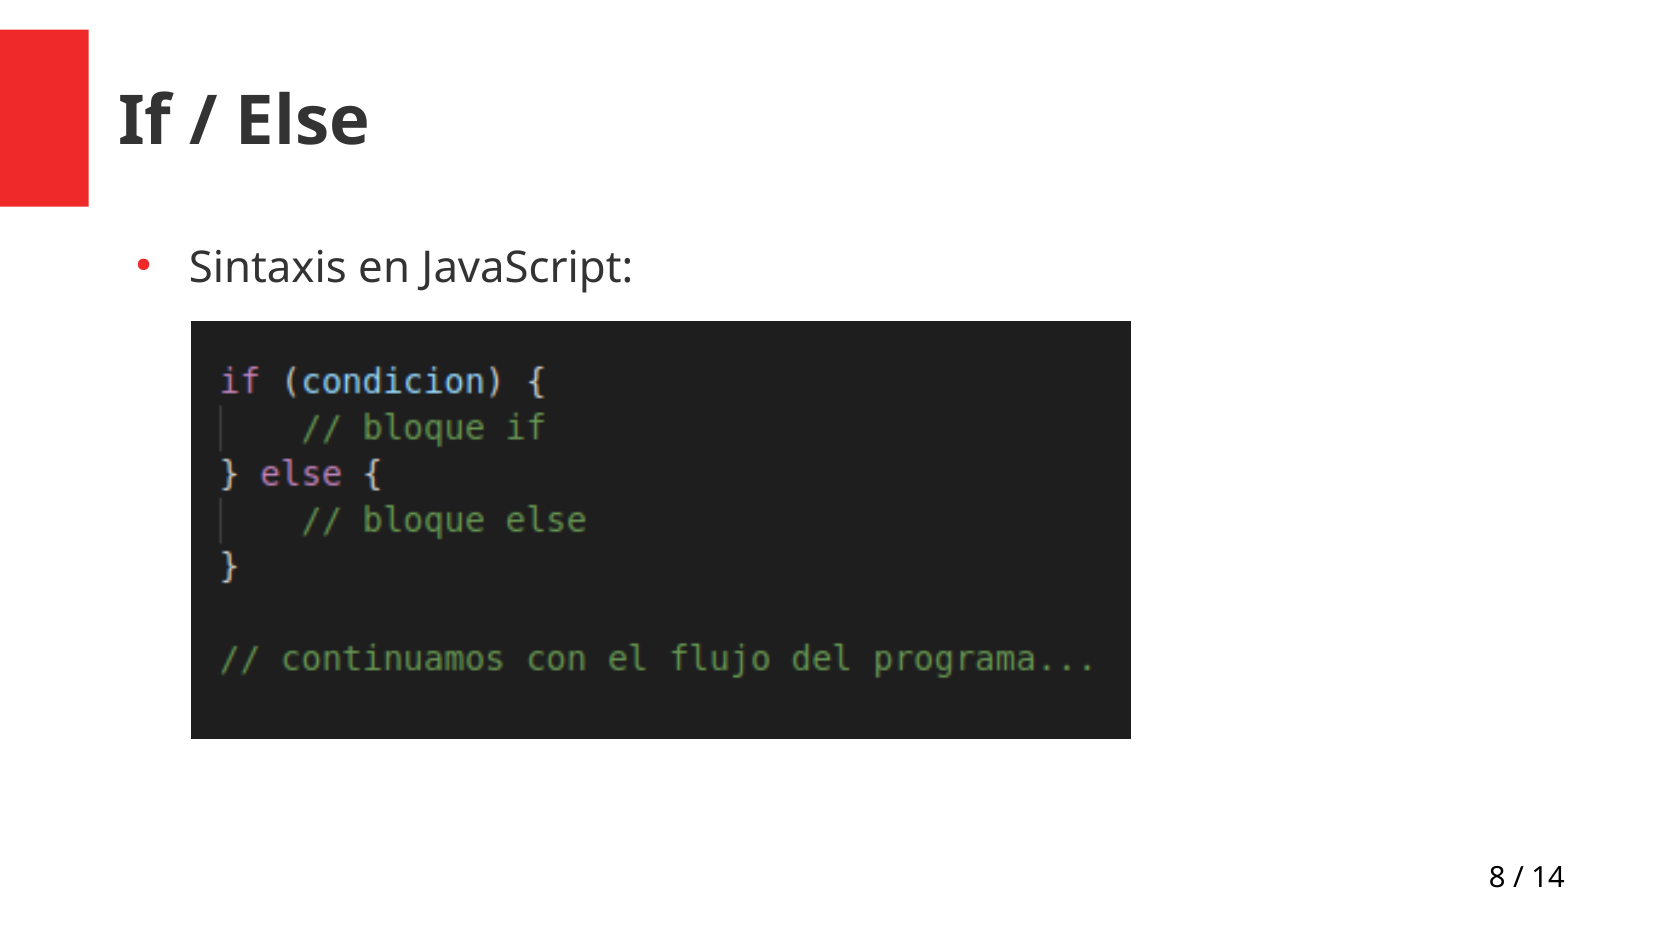

# If / Else
Sintaxis en JavaScript:
8